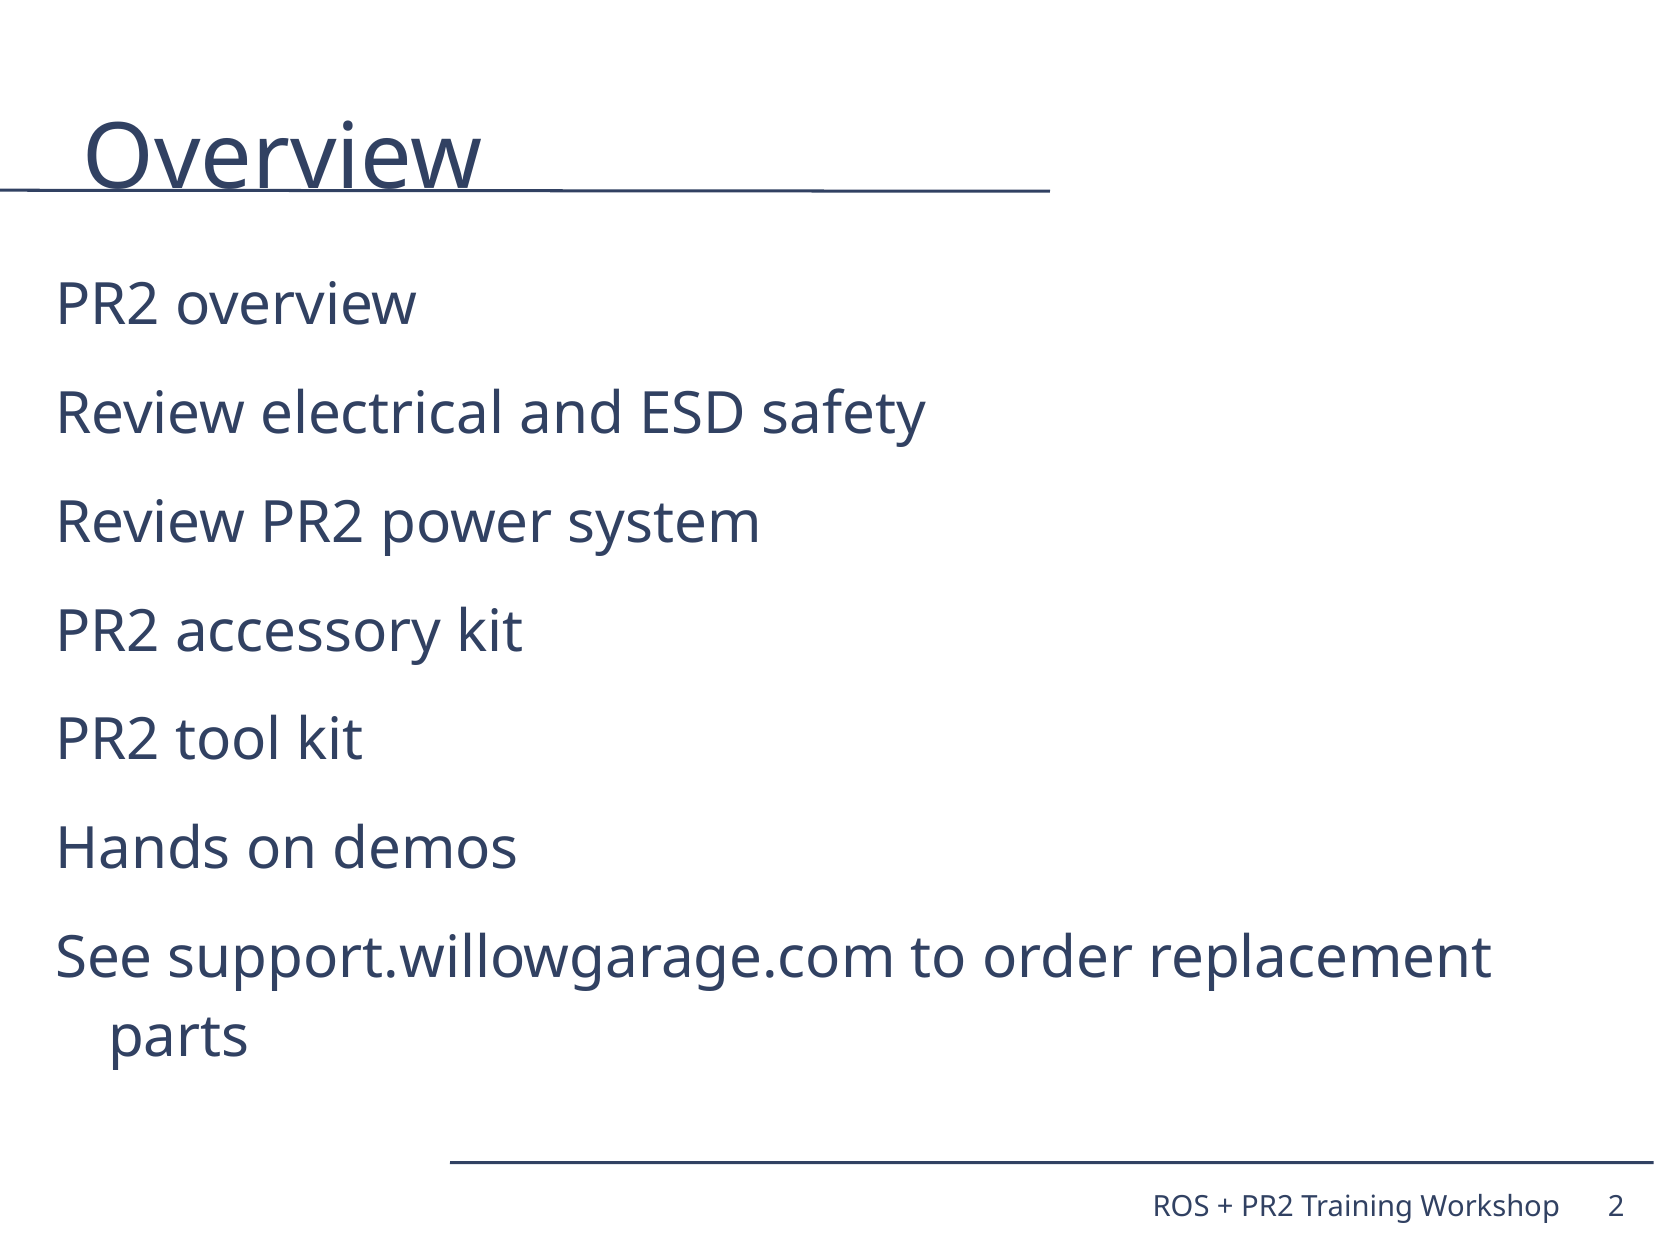

# Overview
PR2 overview
Review electrical and ESD safety
Review PR2 power system
PR2 accessory kit
PR2 tool kit
Hands on demos
See support.willowgarage.com to order replacement parts